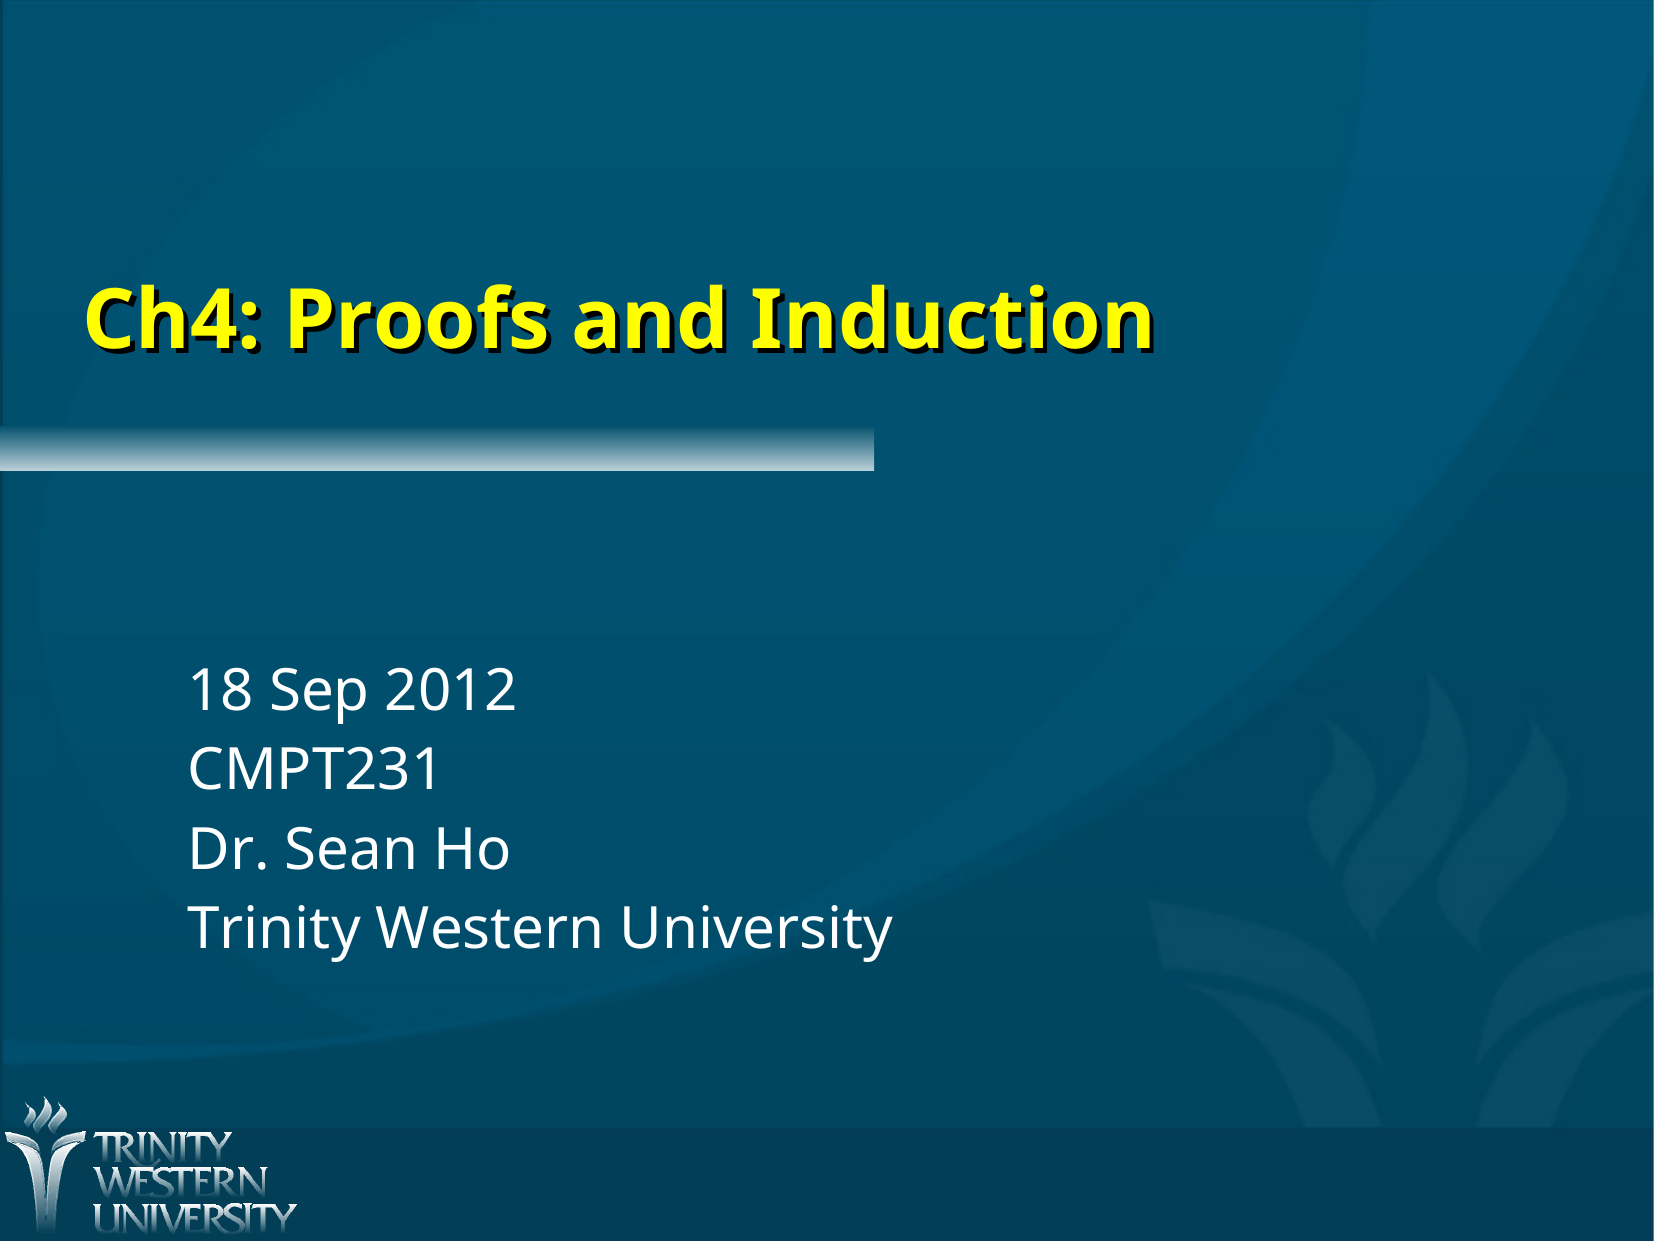

# Ch4: Proofs and Induction
18 Sep 2012
CMPT231
Dr. Sean Ho
Trinity Western University